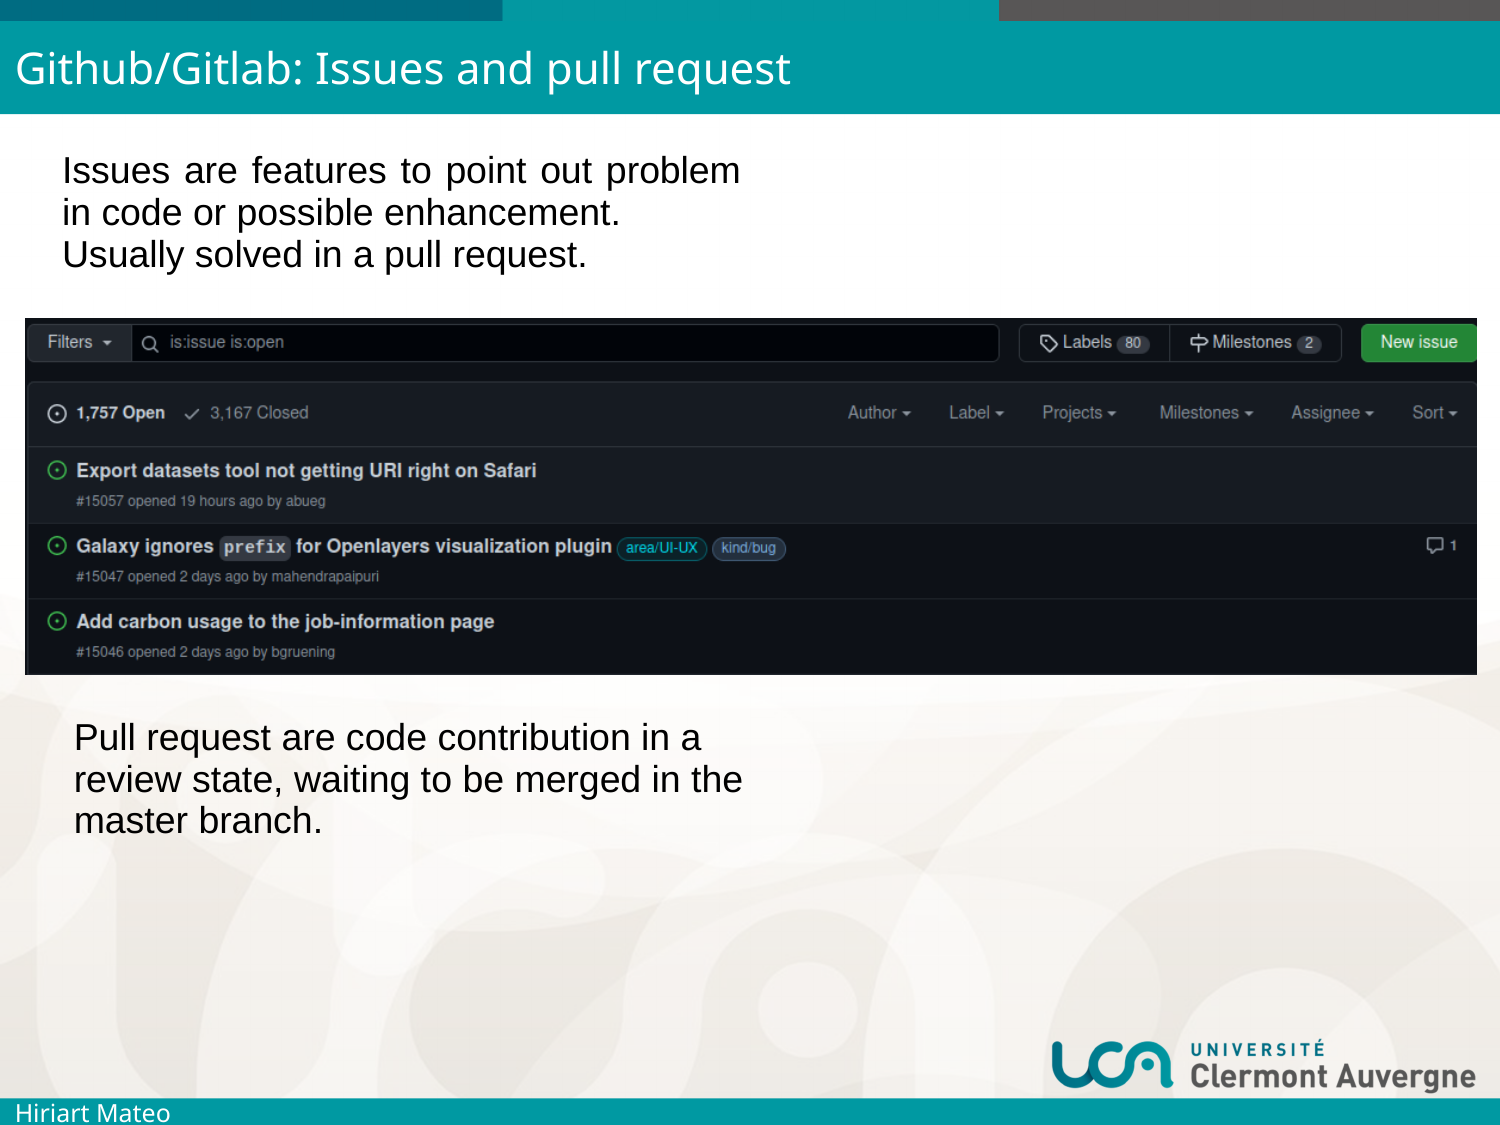

Github/Gitlab: Issues and pull request
Issues are features to point out problem in code or possible enhancement.
Usually solved in a pull request.
Pull request are code contribution in a review state, waiting to be merged in the master branch.
Hiriart Mateo